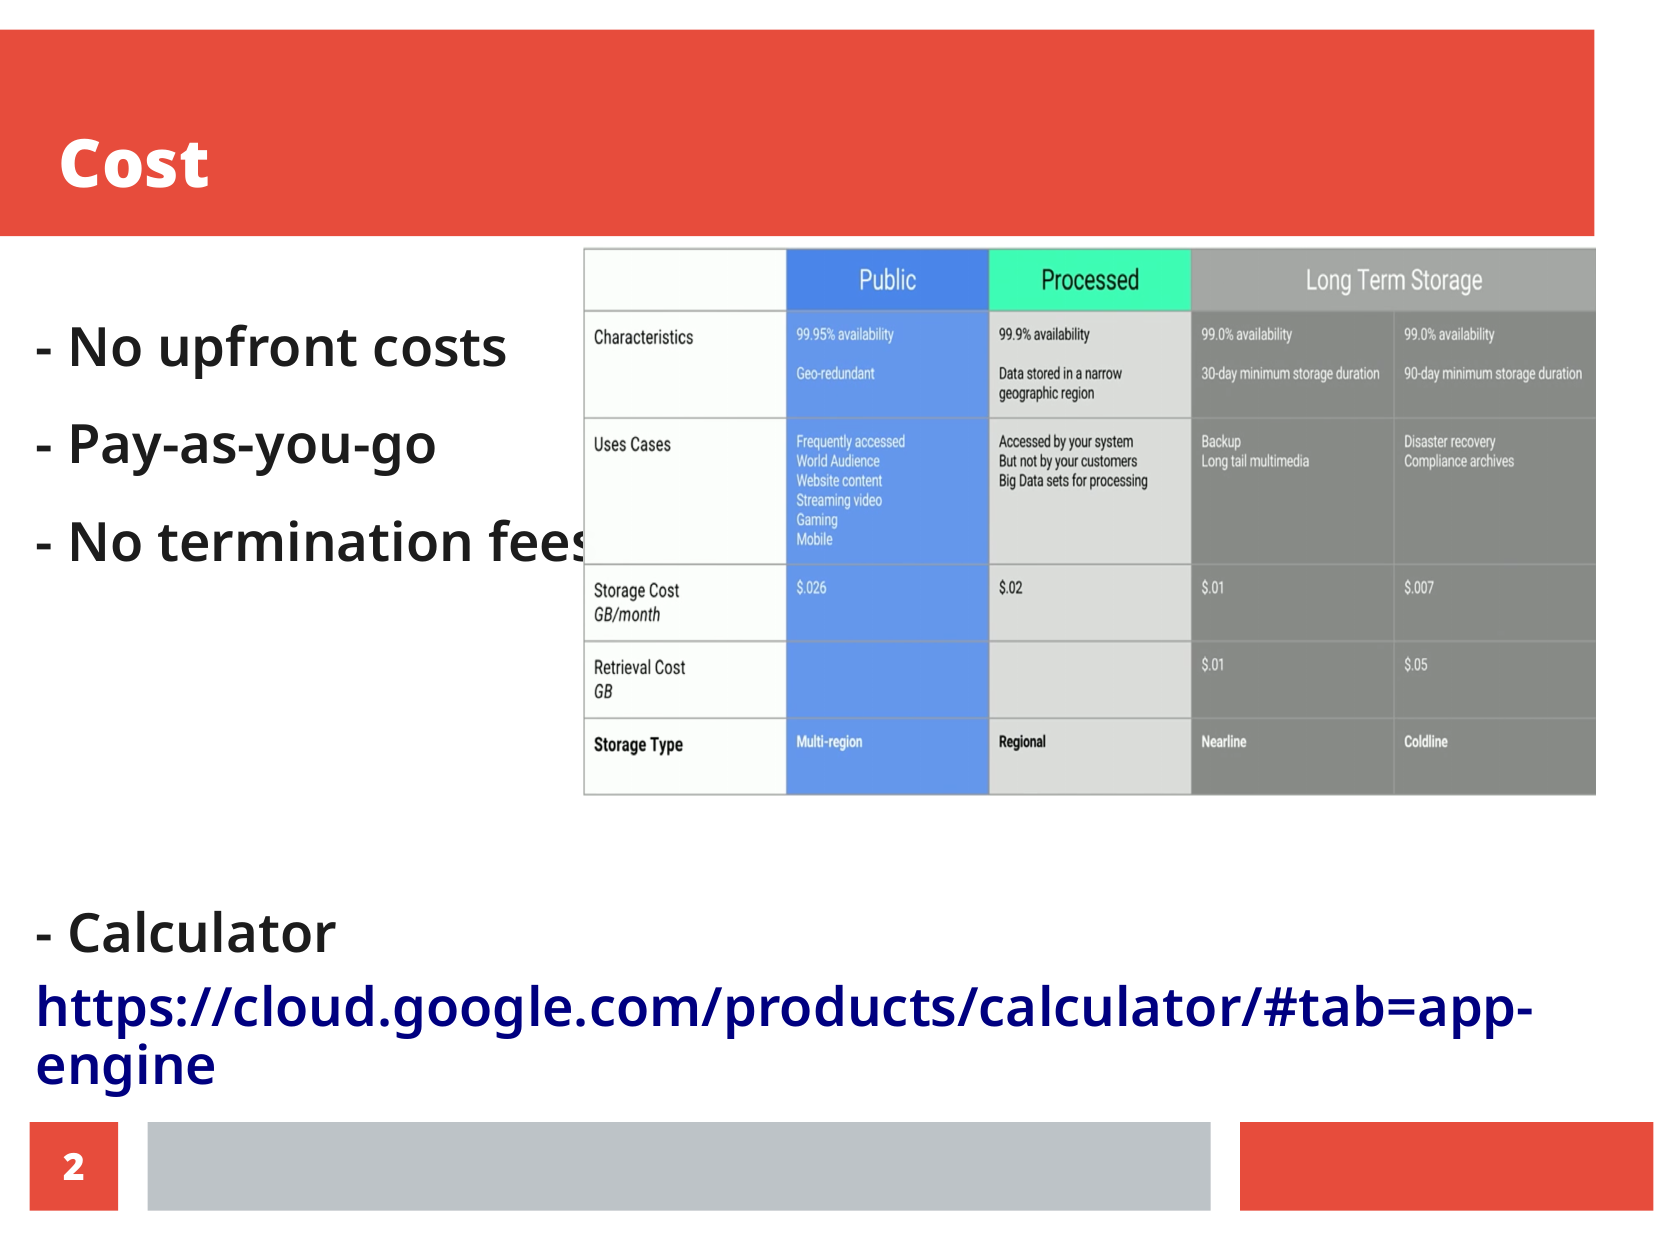

# Cost
- No upfront costs
- Pay-as-you-go
- No termination fees
- Calculator https://cloud.google.com/products/calculator/#tab=app-engine
2